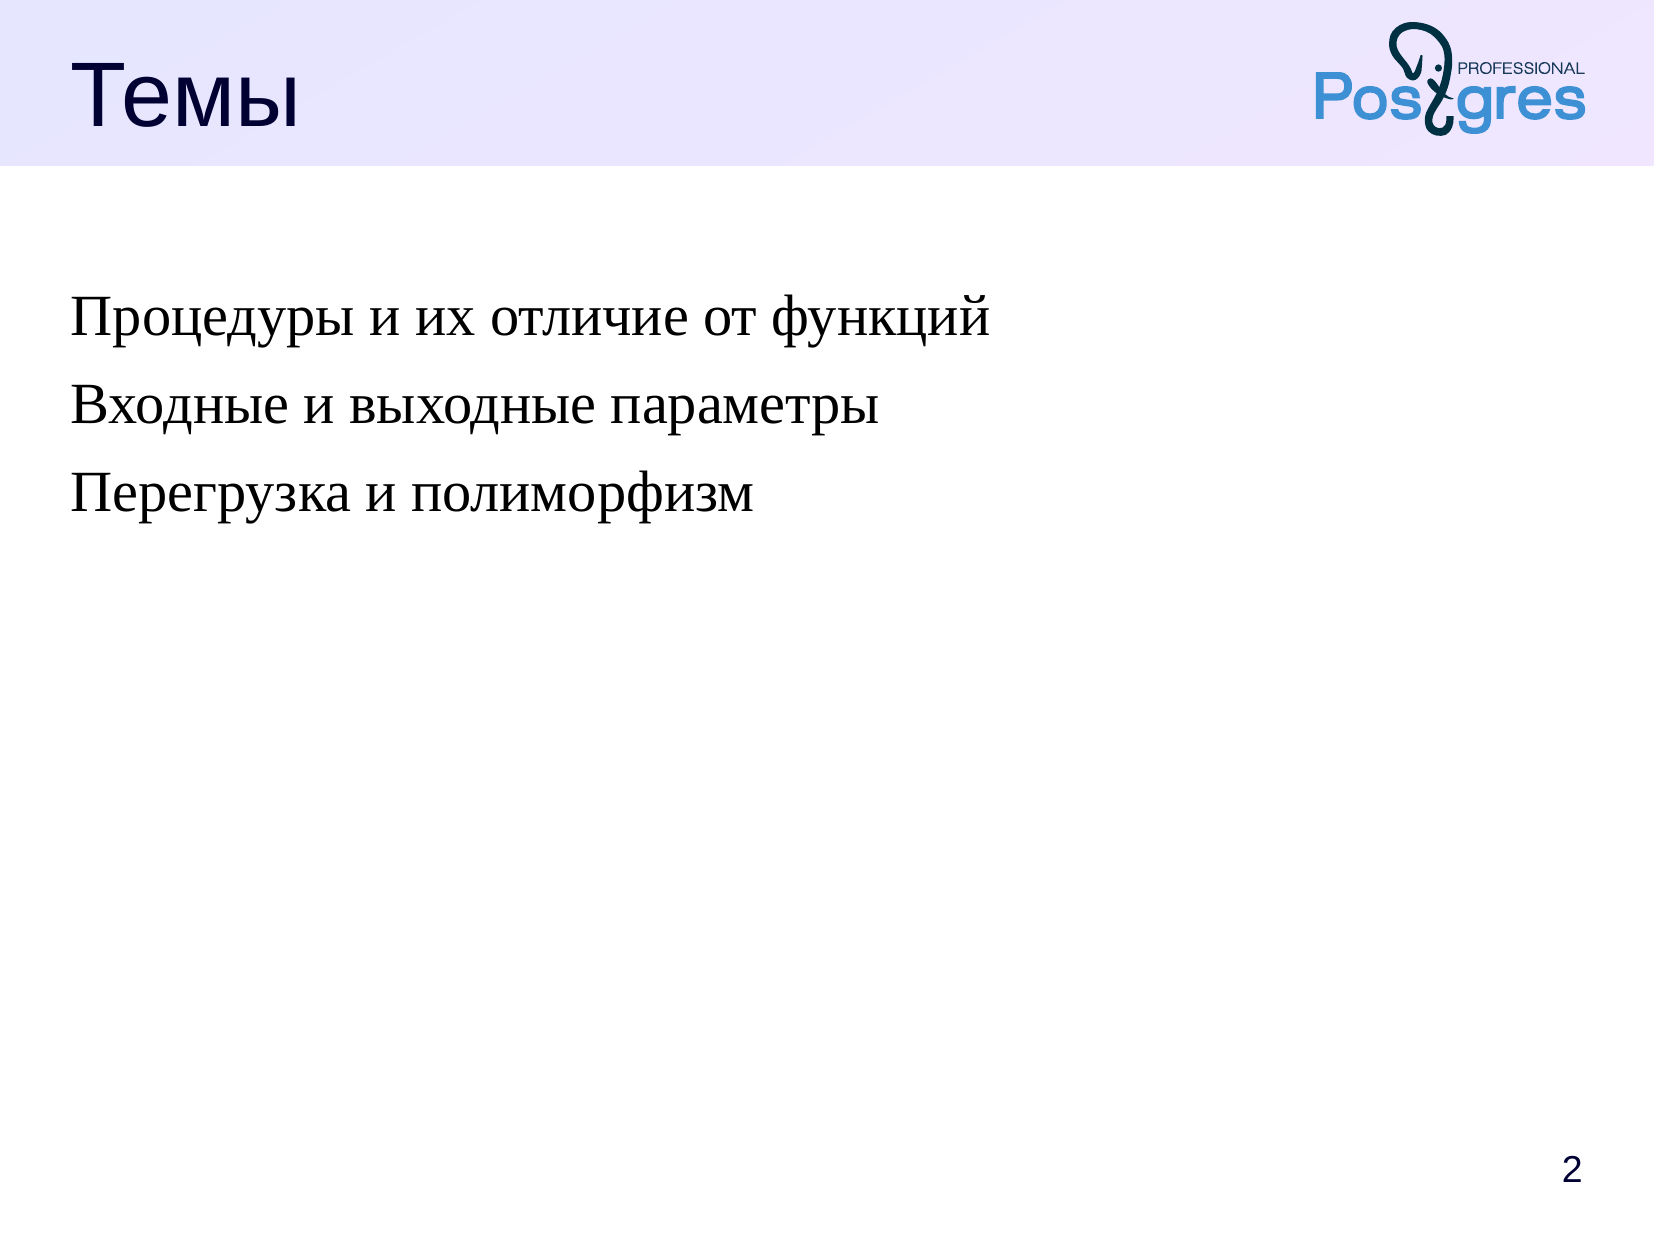

# Темы
Процедуры и их отличие от функций
Входные и выходные параметры
Перегрузка и полиморфизм